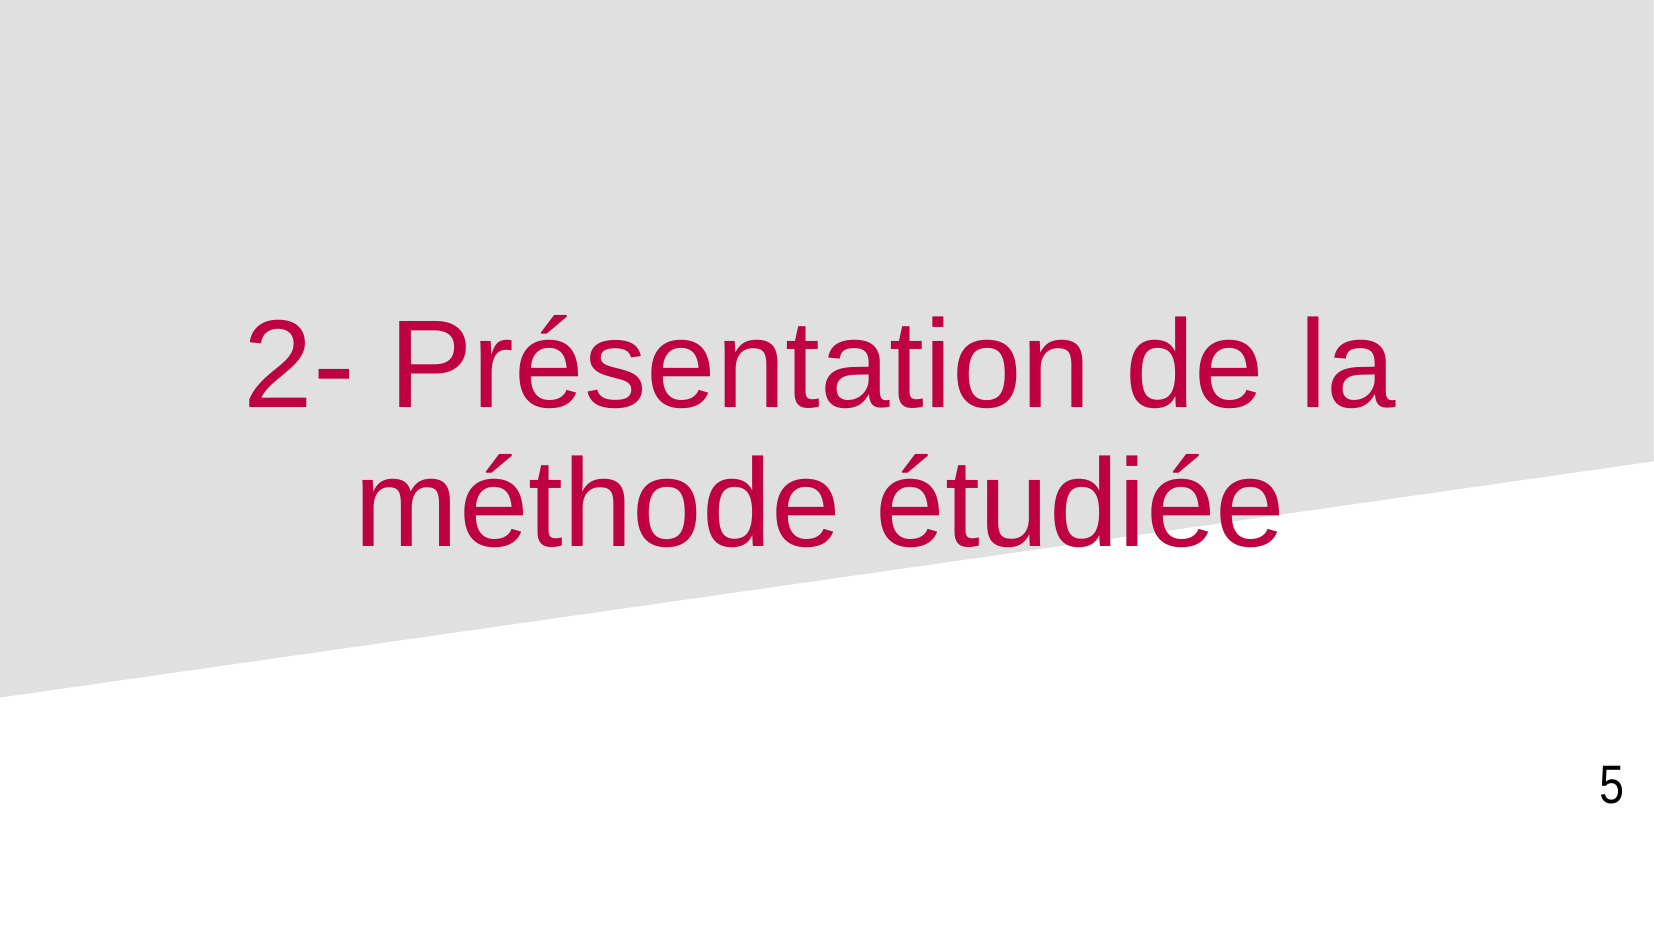

# 2- Présentation de la méthode étudiée
5